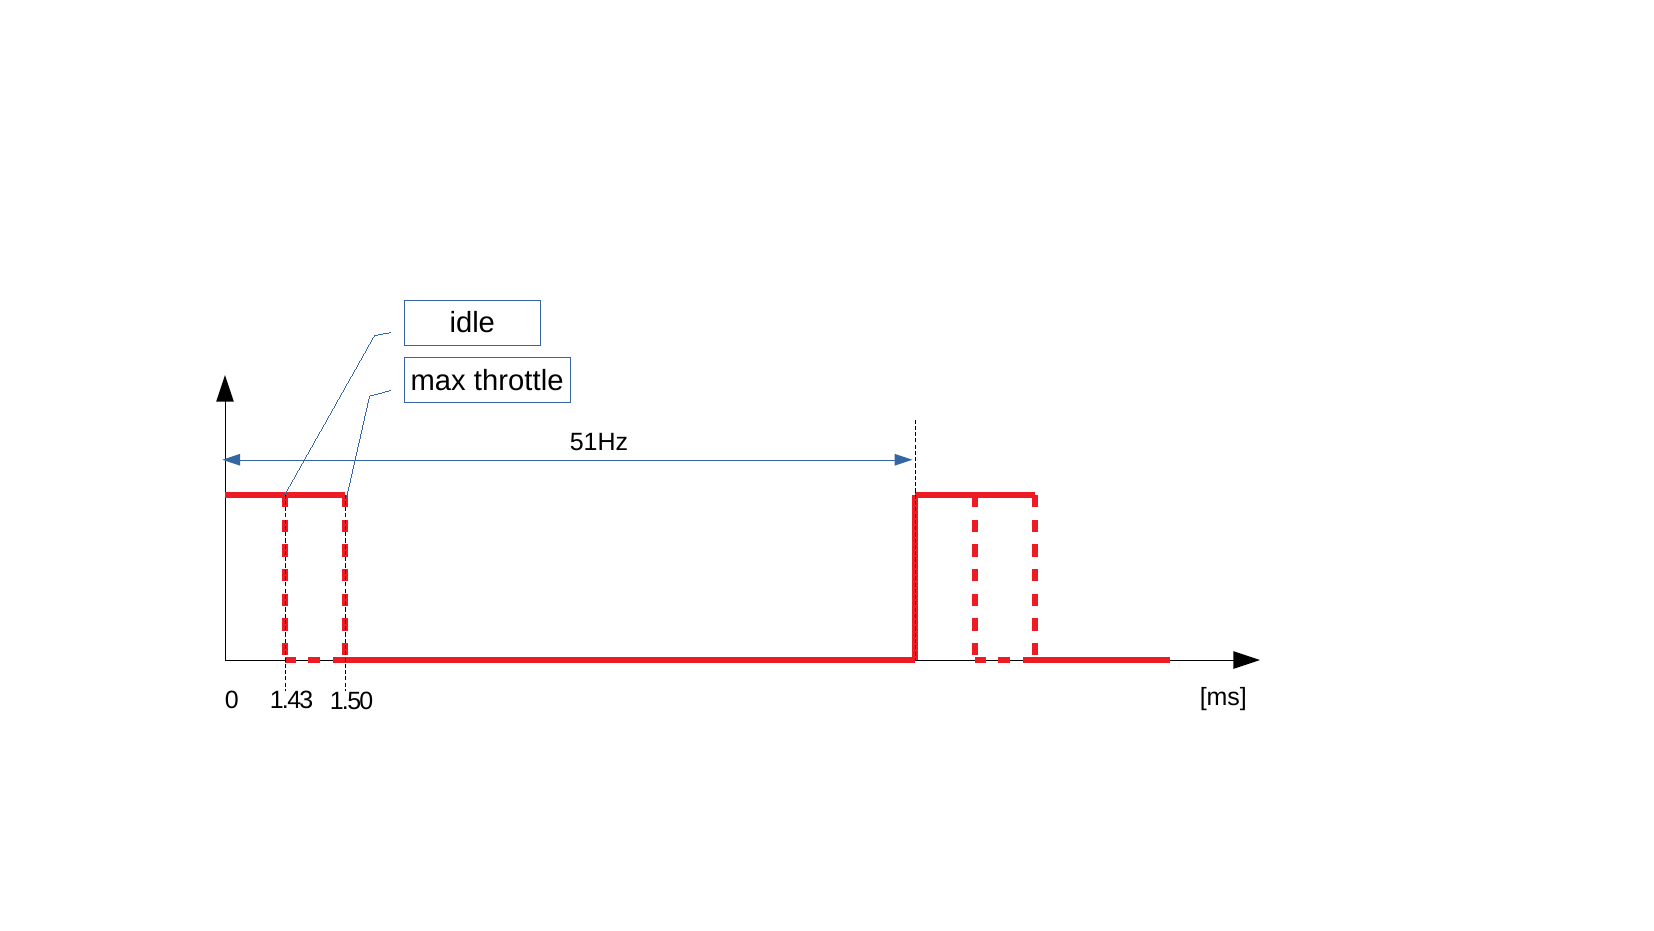

idle
max throttle
51Hz
[ms]
0
1.43
1.50